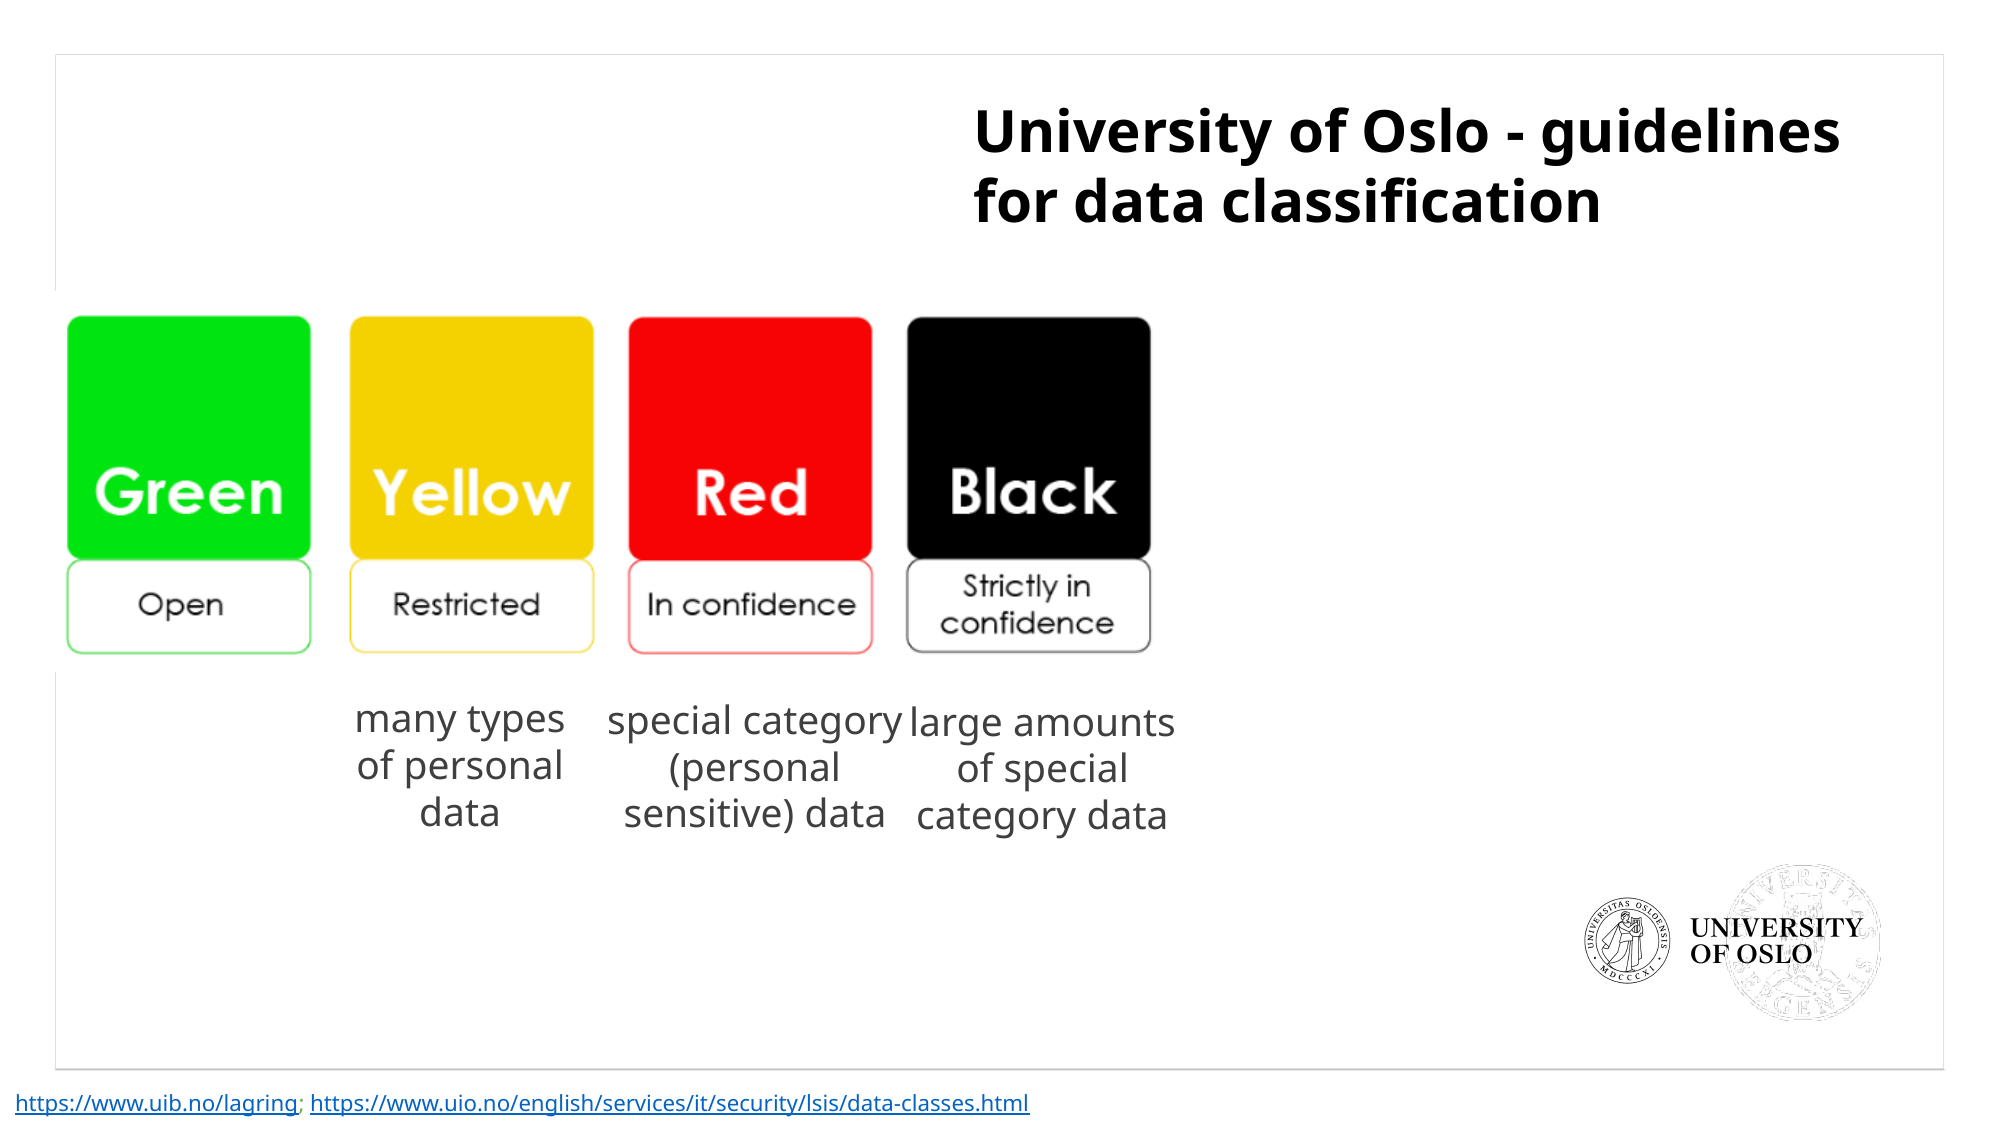

University of Oslo - guidelines for data classification
many types of personal data
special category (personal sensitive) data
large amounts of special category data
https://www.uib.no/lagring; https://www.uio.no/english/services/it/security/lsis/data-classes.html